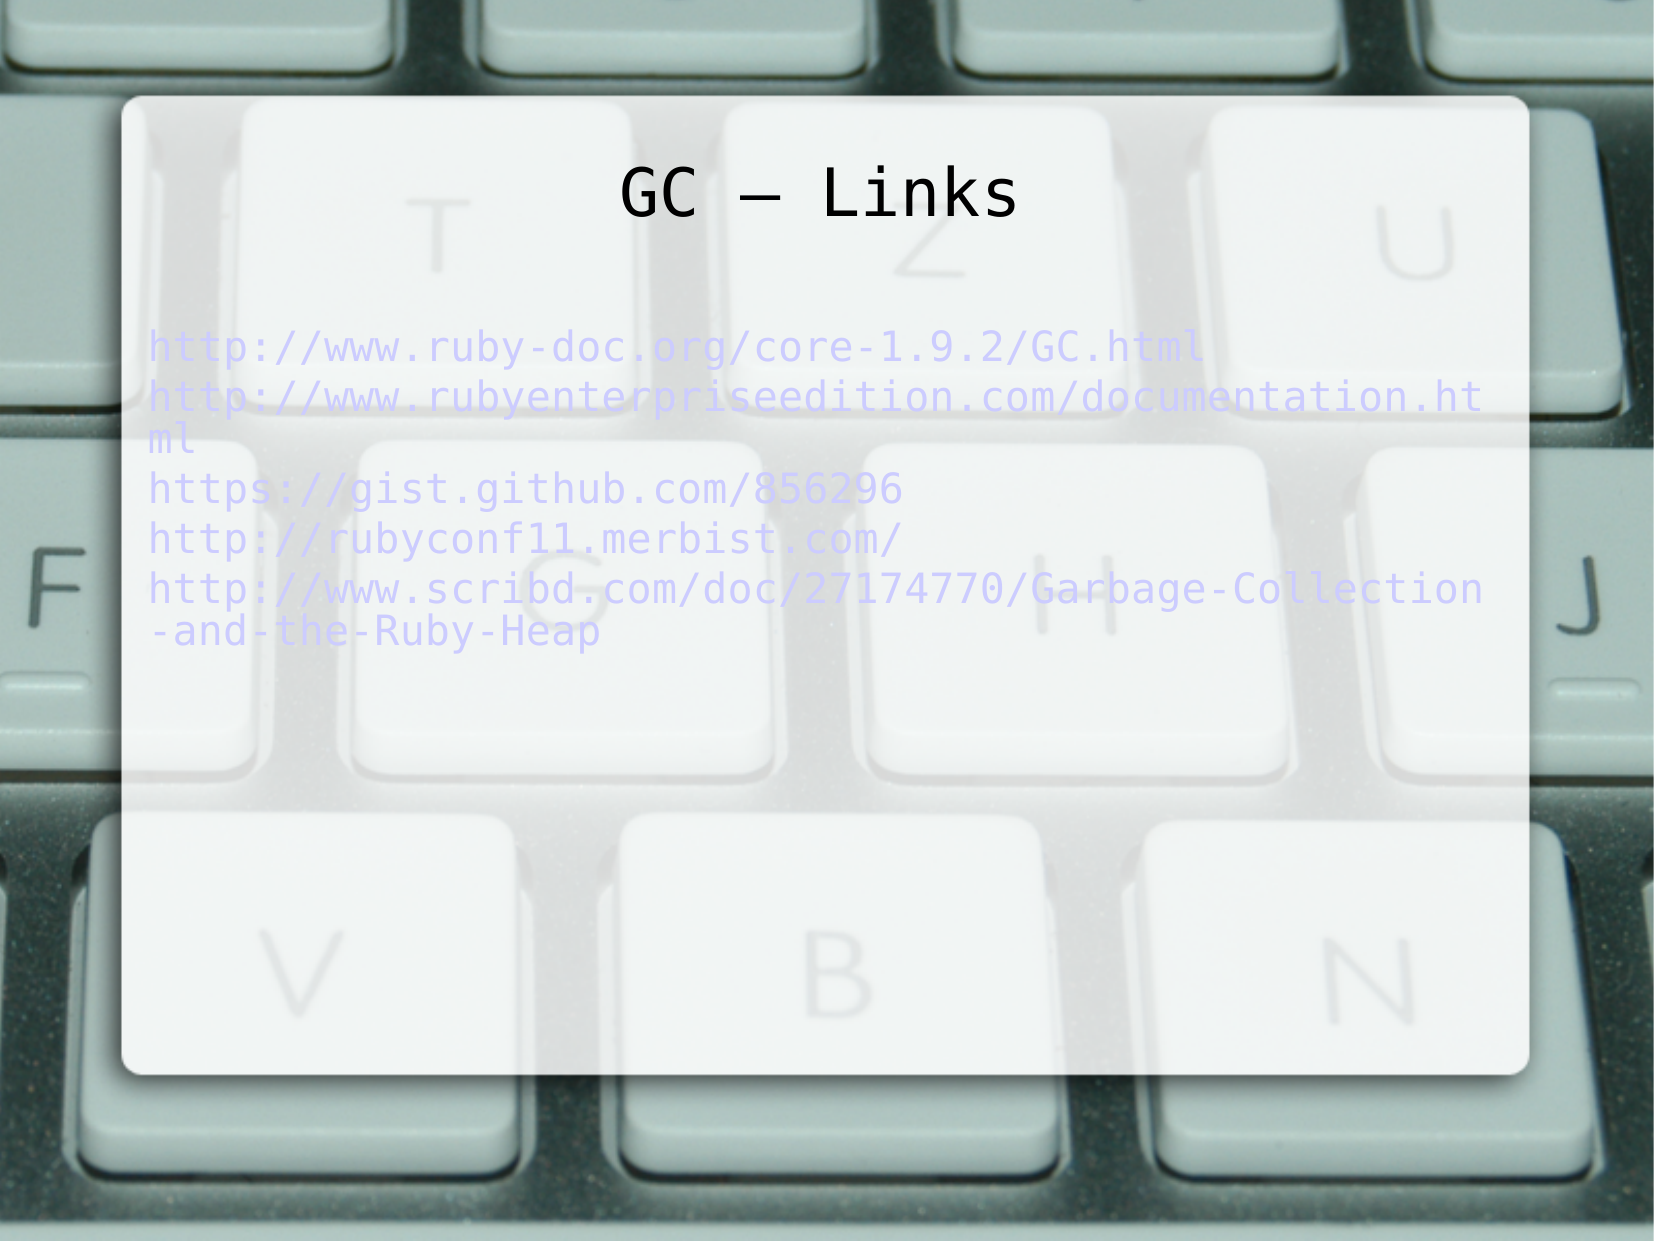

# GC – Links
http://www.ruby-doc.org/core-1.9.2/GC.html
http://www.rubyenterpriseedition.com/documentation.html
https://gist.github.com/856296
http://rubyconf11.merbist.com/
http://www.scribd.com/doc/27174770/Garbage-Collection-and-the-Ruby-Heap